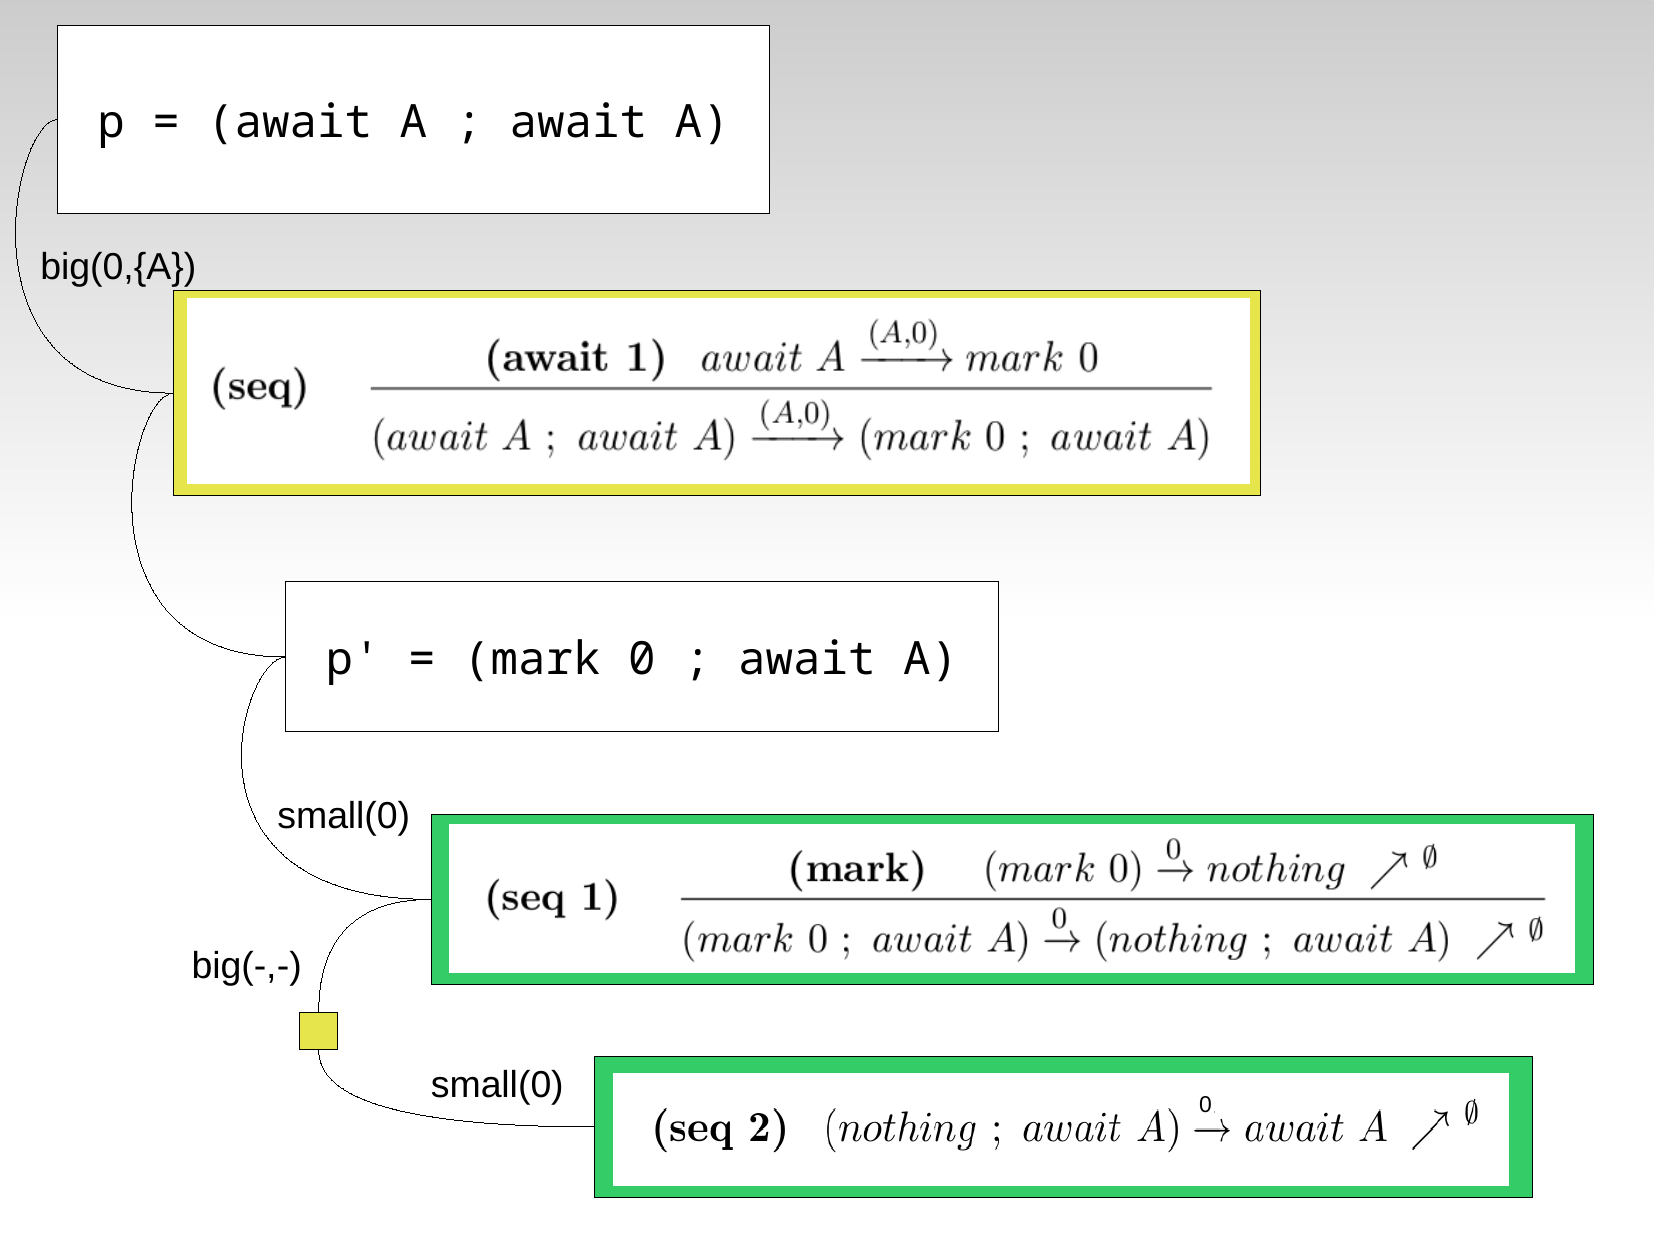

p = (await A ; await A)
big(0,{A})
p' = (mark 0 ; await A)
small(0)
big(-,-)
small(0)
0